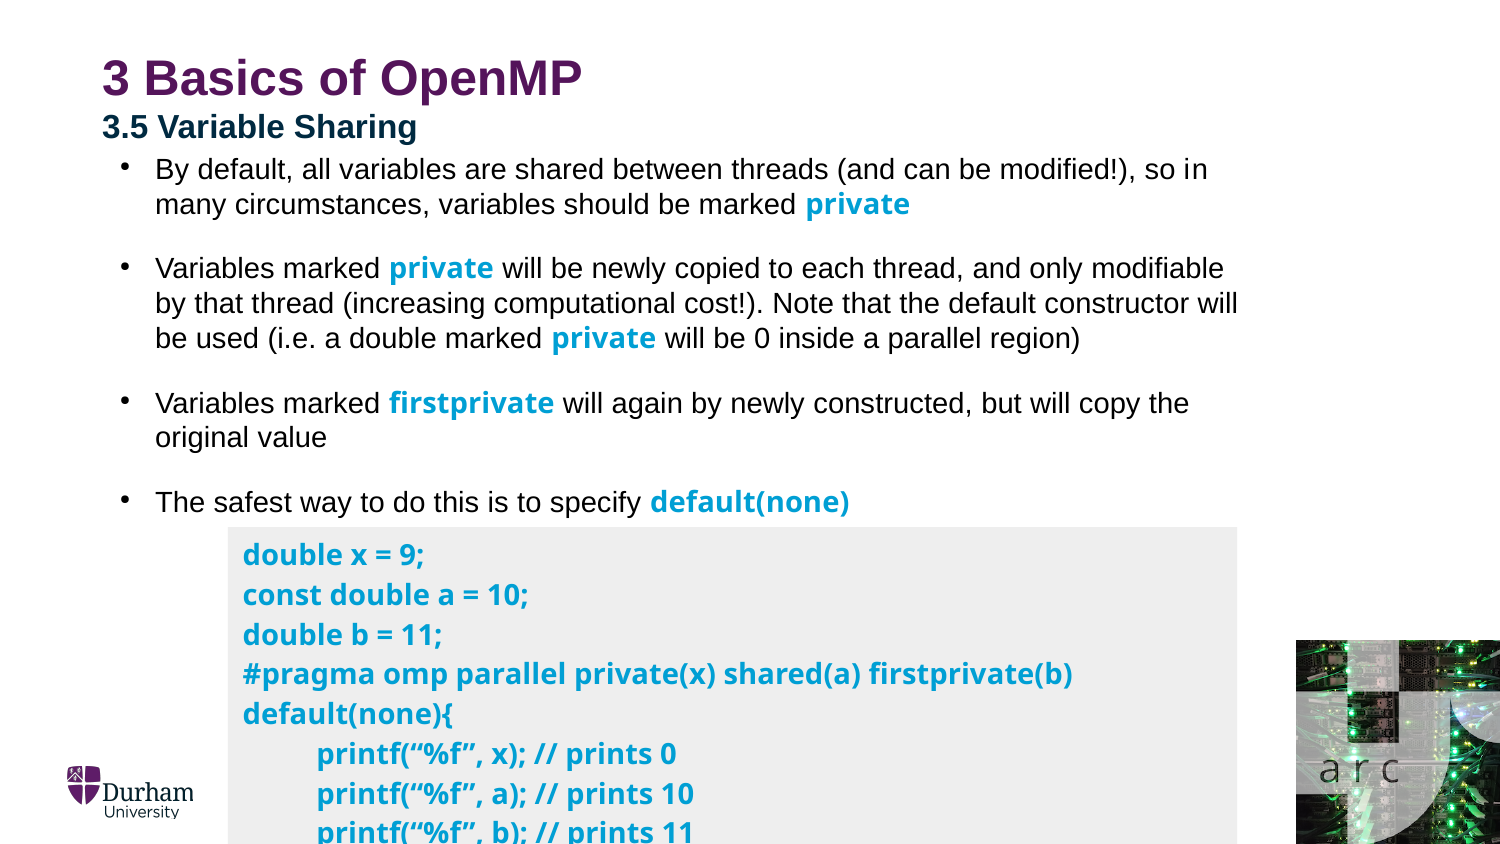

# 3 Basics of OpenMP 3.5 Variable Sharing
By default, all variables are shared between threads (and can be modified!), so in many circumstances, variables should be marked private
Variables marked private will be newly copied to each thread, and only modifiable by that thread (increasing computational cost!). Note that the default constructor will be used (i.e. a double marked private will be 0 inside a parallel region)
Variables marked firstprivate will again by newly constructed, but will copy the original value
The safest way to do this is to specify default(none)
double x = 9;
const double a = 10;
double b = 11;
#pragma omp parallel private(x) shared(a) firstprivate(b) default(none){
	printf(“%f”, x); // prints 0
	printf(“%f”, a); // prints 10
	printf(“%f”, b); // prints 11
}